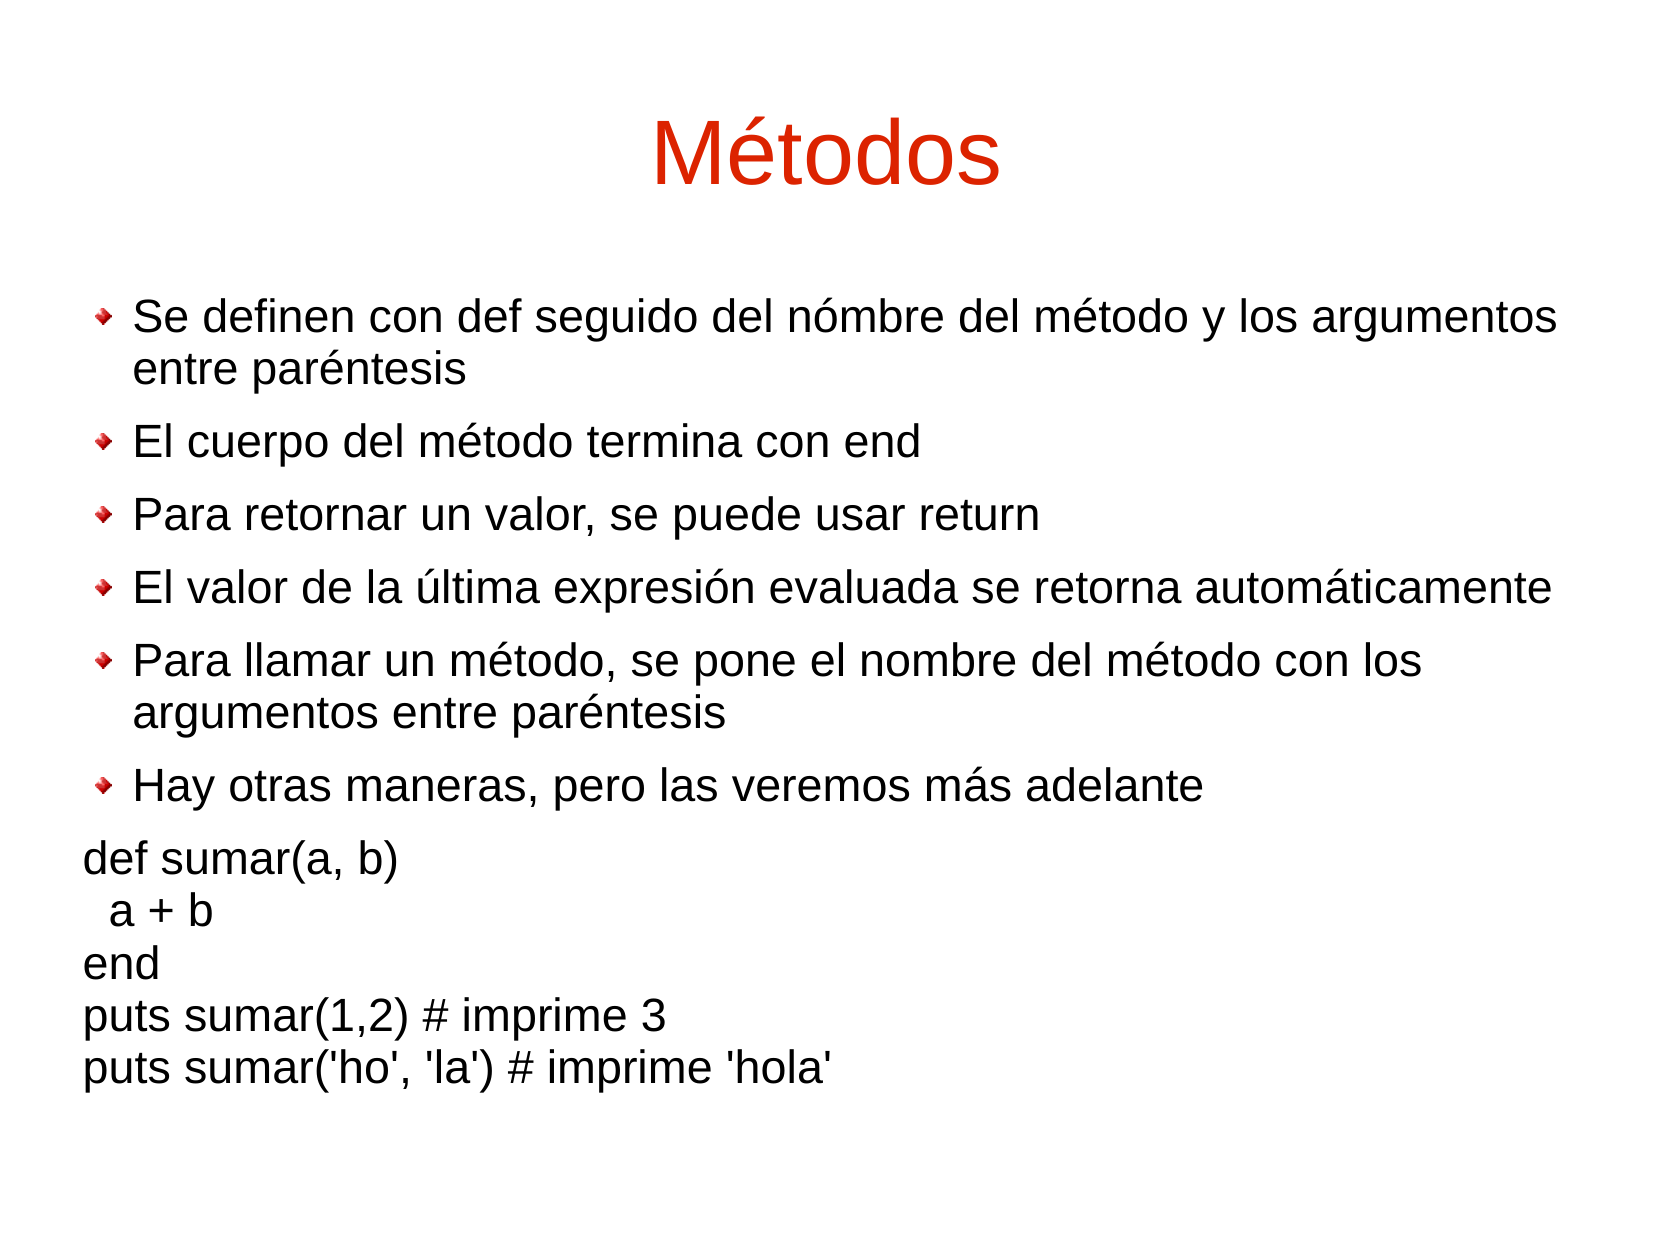

# Métodos
Se definen con def seguido del nómbre del método y los argumentos entre paréntesis
El cuerpo del método termina con end
Para retornar un valor, se puede usar return
El valor de la última expresión evaluada se retorna automáticamente
Para llamar un método, se pone el nombre del método con los argumentos entre paréntesis
Hay otras maneras, pero las veremos más adelante
def sumar(a, b)
 a + b
end
puts sumar(1,2) # imprime 3
puts sumar('ho', 'la') # imprime 'hola'